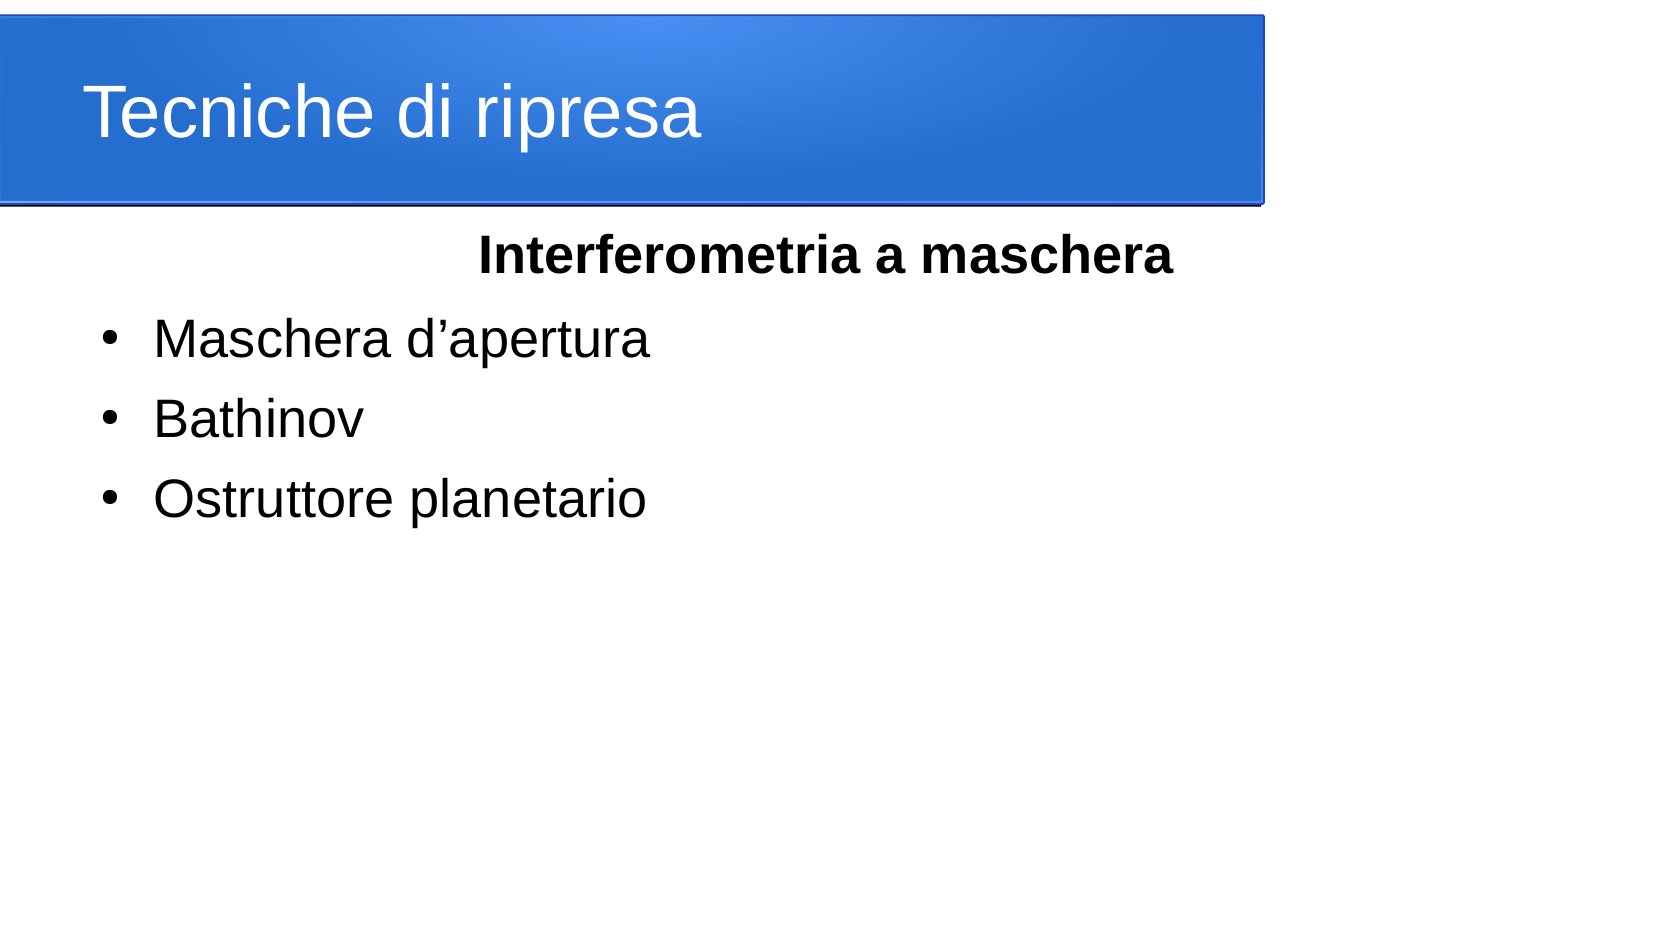

# Tecniche di ripresa
Interferometria a maschera
Maschera d’apertura
Bathinov
Ostruttore planetario